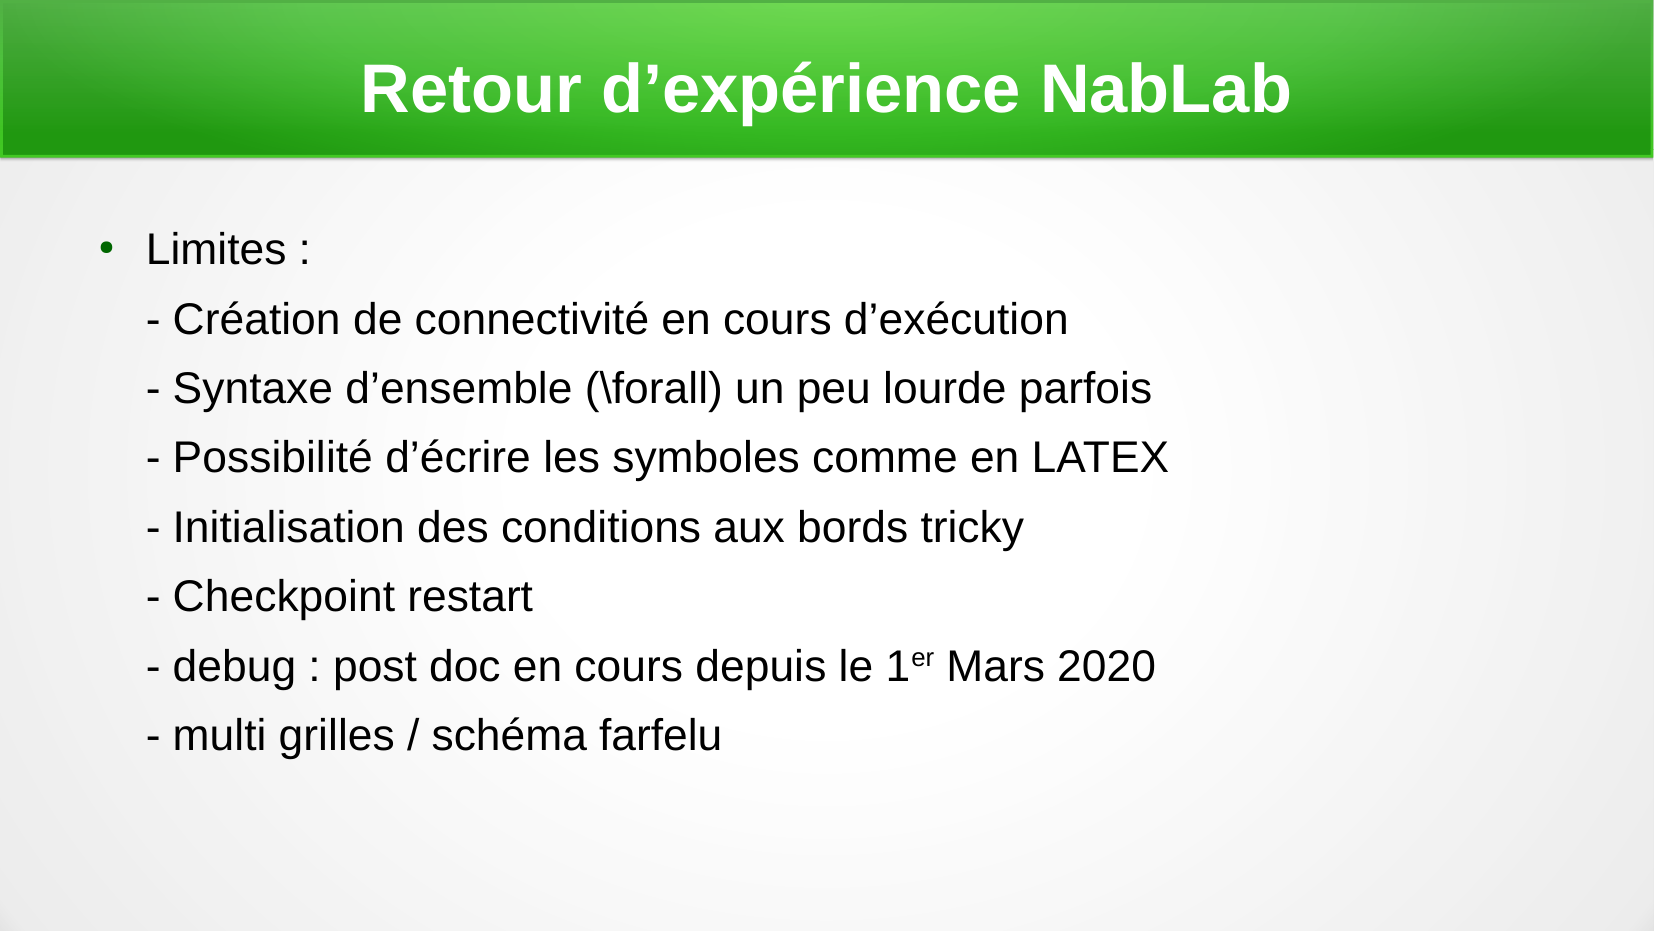

# Retour d’expérience NabLab
Limites :
- Création de connectivité en cours d’exécution
- Syntaxe d’ensemble (\forall) un peu lourde parfois
- Possibilité d’écrire les symboles comme en LATEX
- Initialisation des conditions aux bords tricky
- Checkpoint restart
- debug : post doc en cours depuis le 1er Mars 2020
- multi grilles / schéma farfelu